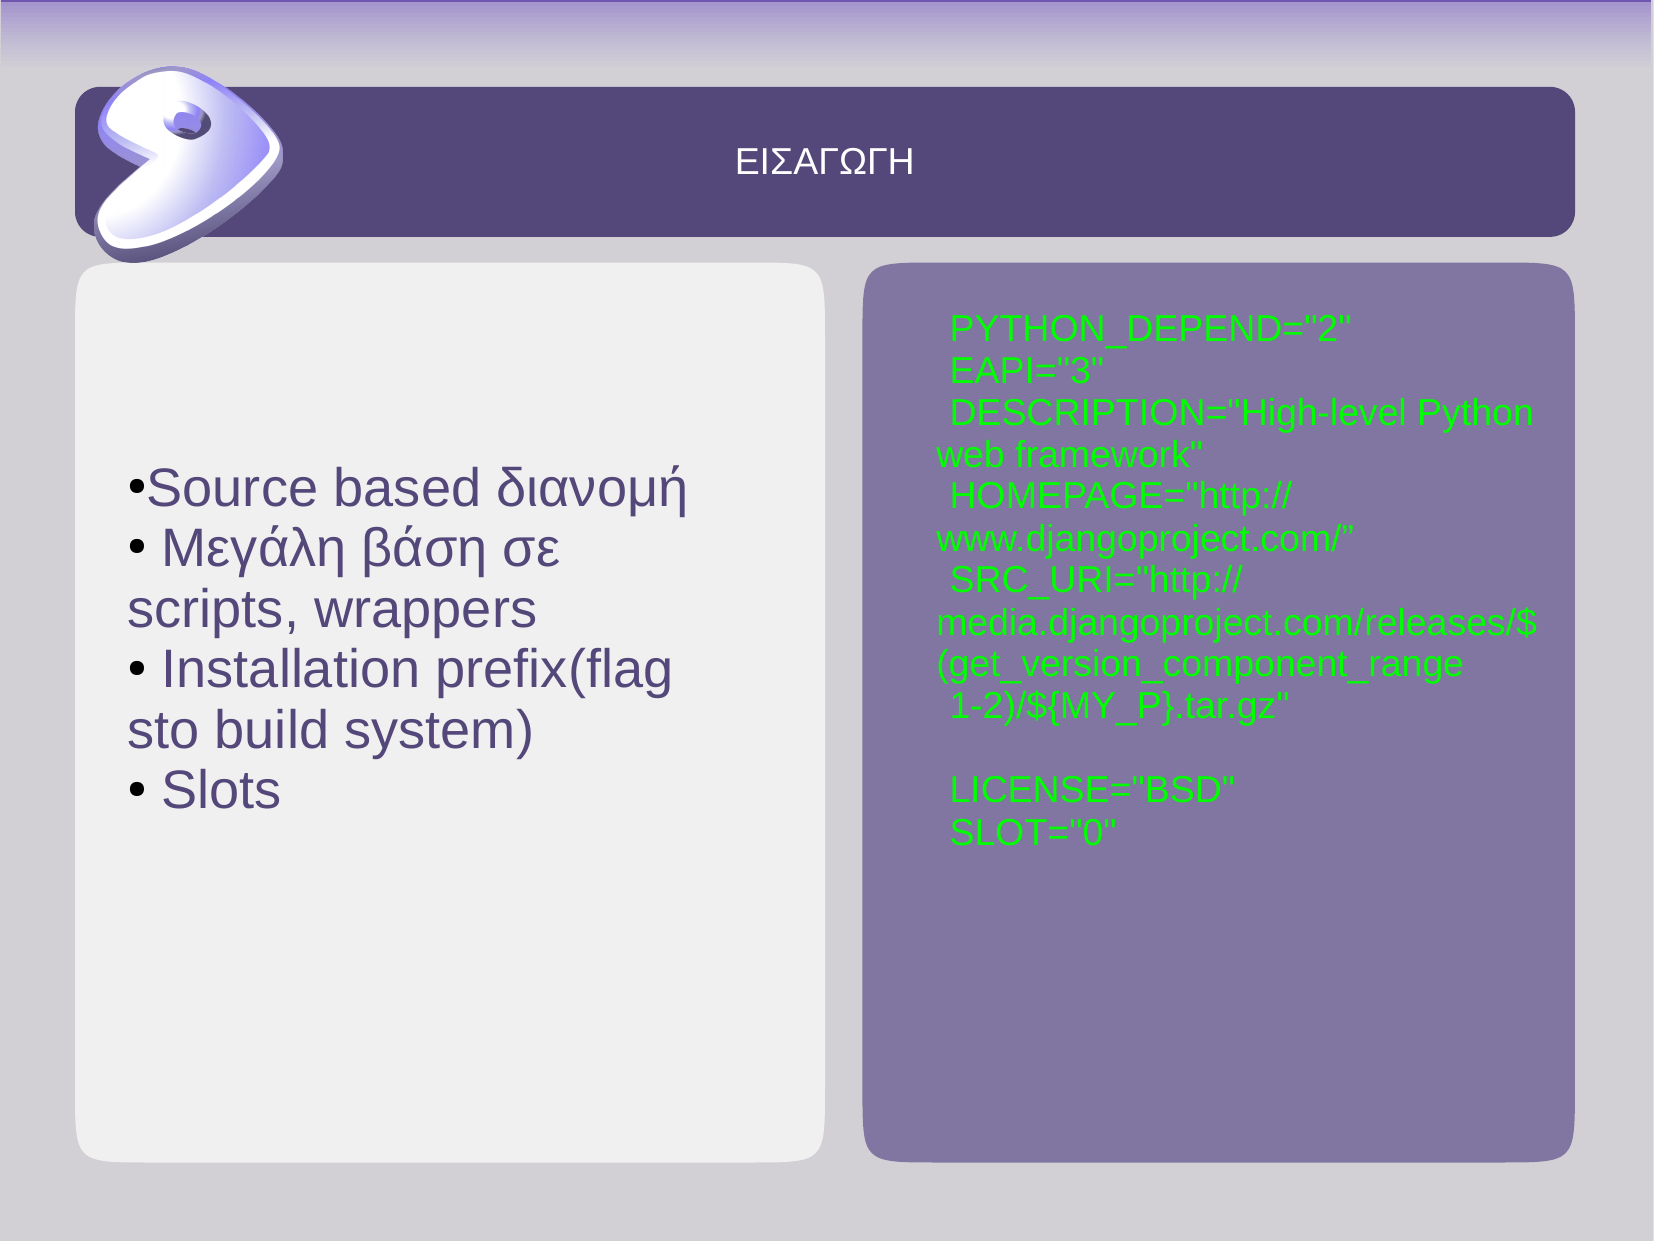

# (
ΕΙΣΑΓΩΓΗ
PYTHON_DEPEND="2"
EAPI="3"
DESCRIPTION="High-level Python web framework"
HOMEPAGE="http://www.djangoproject.com/”
SRC_URI="http://media.djangoproject.com/releases/$(get_version_component_range
1-2)/${MY_P}.tar.gz"
LICENSE="BSD"
SLOT="0"
Source based διανομή
 Μεγάλη βάση σε scripts, wrappers
 Installation prefix(flag sto build system)
 Slots